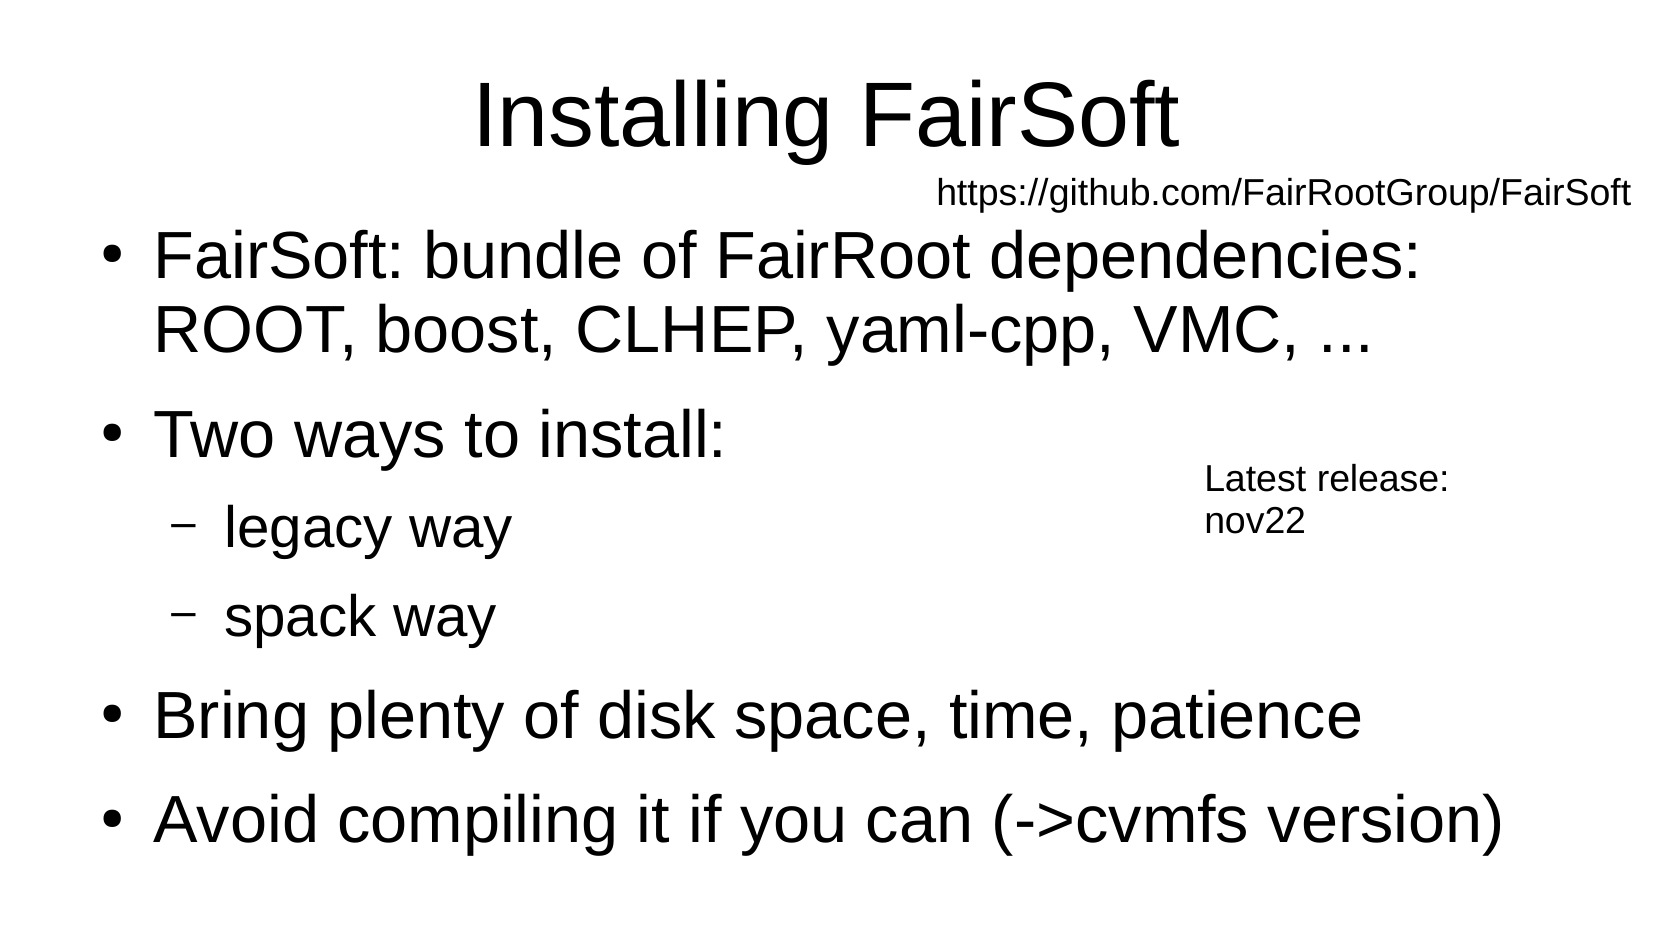

# Installing FairSoft
https://github.com/FairRootGroup/FairSoft
FairSoft: bundle of FairRoot dependencies: ROOT, boost, CLHEP, yaml-cpp, VMC, ...
Two ways to install:
legacy way
spack way
Bring plenty of disk space, time, patience
Avoid compiling it if you can (->cvmfs version)
Latest release:
nov22